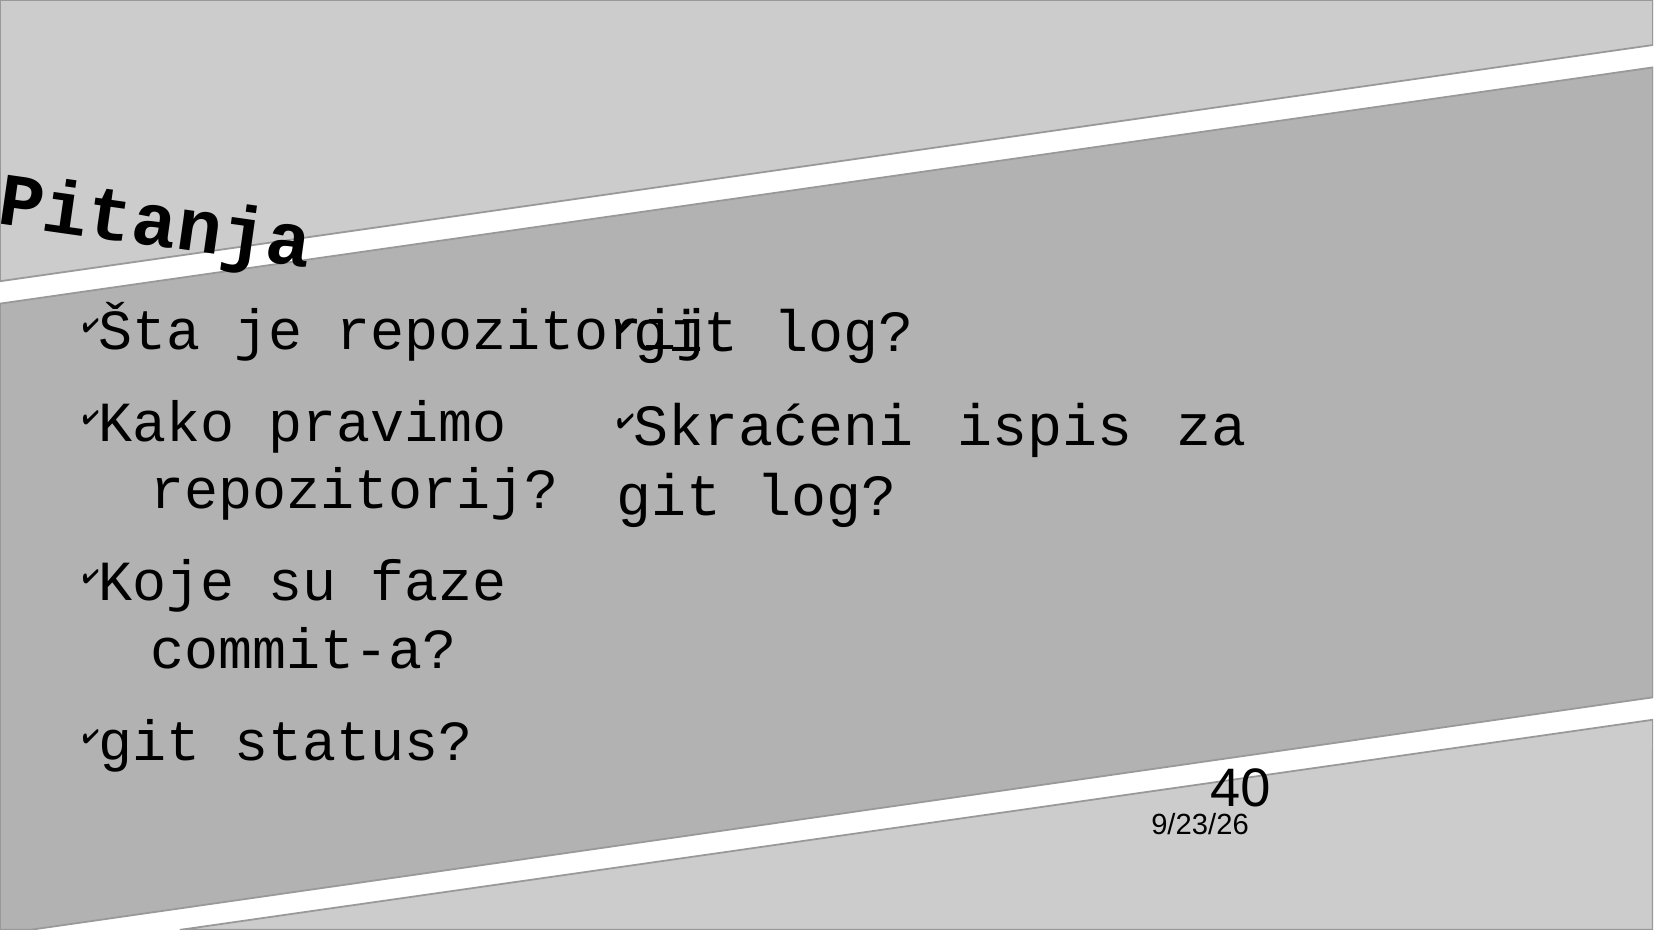

# Pitanja
Šta je repozitorij
Kako pravimo
 repozitorij?
Koje su faze
 commit-a?
git status?
git log?
Skraćeni ispis za git log?
39